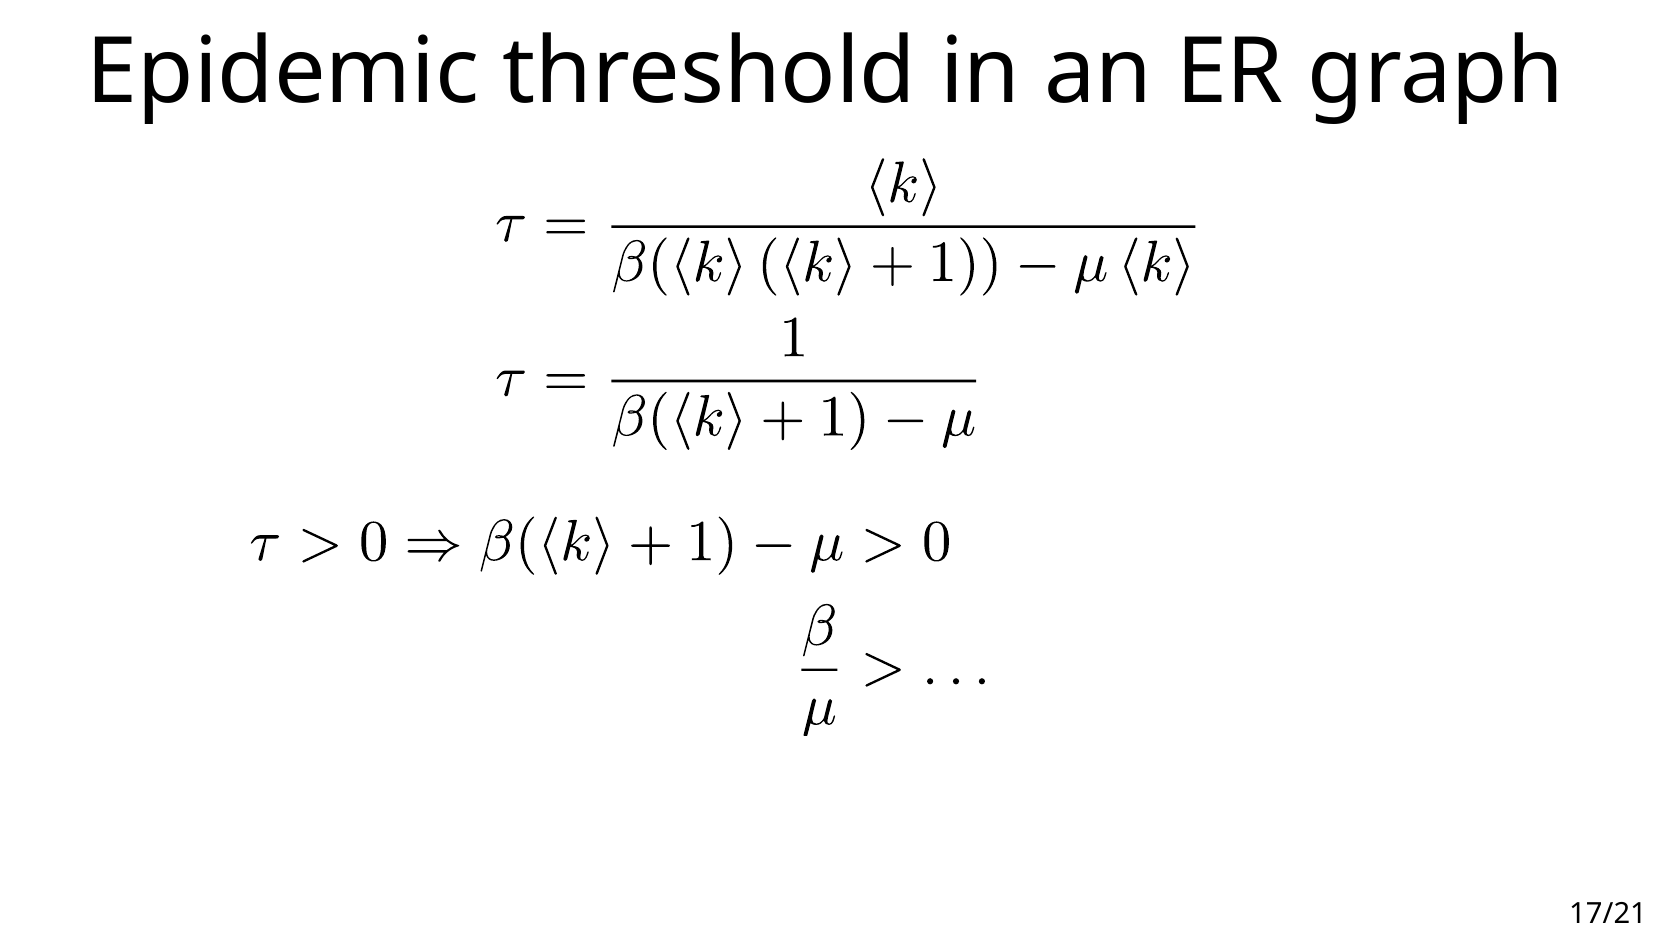

# Epidemic threshold in an ER graph
17